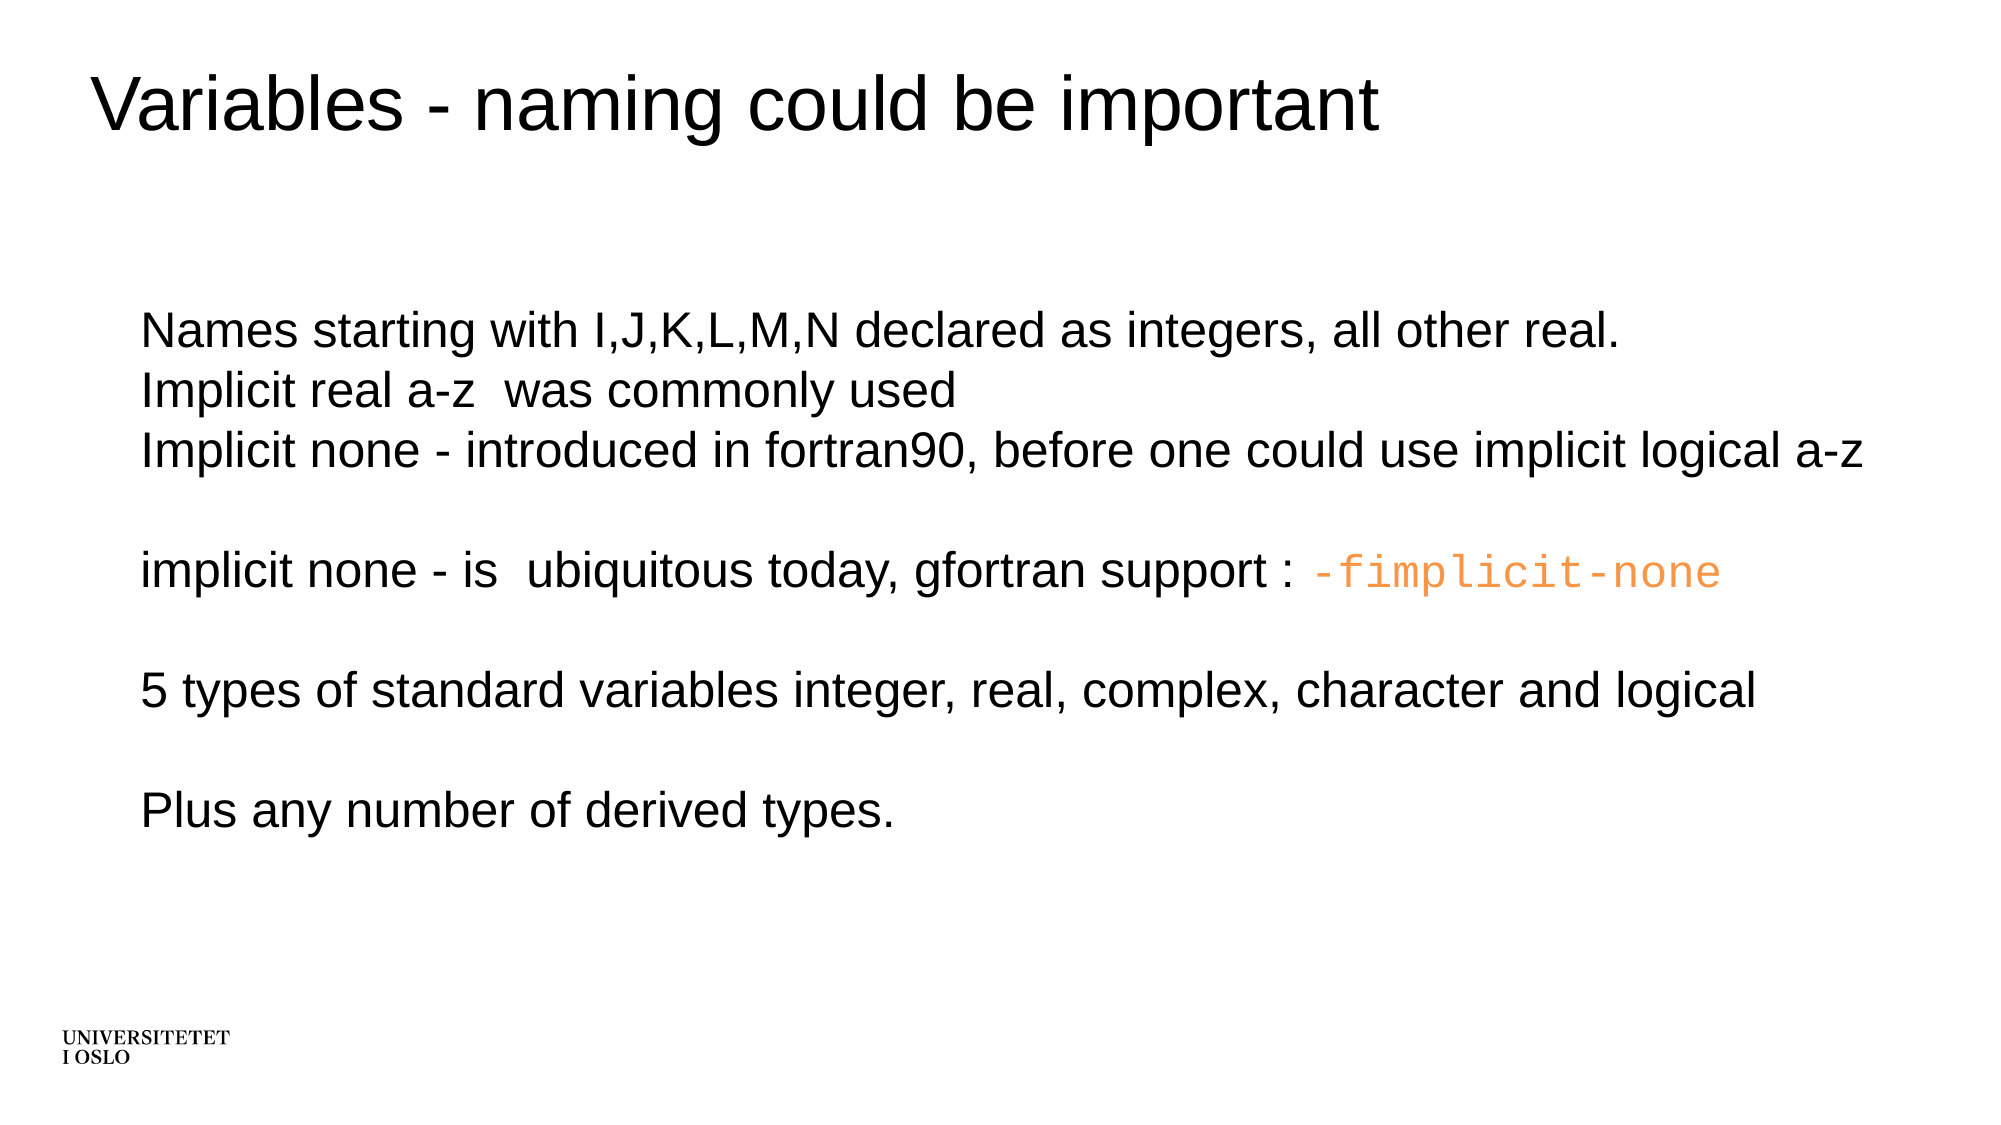

# Variables - naming could be important
Names starting with I,J,K,L,M,N declared as integers, all other real.
Implicit real a-z was commonly used
Implicit none - introduced in fortran90, before one could use implicit logical a-z
implicit none - is ubiquitous today, gfortran support : -fimplicit-none
5 types of standard variables integer, real, complex, character and logical
Plus any number of derived types.